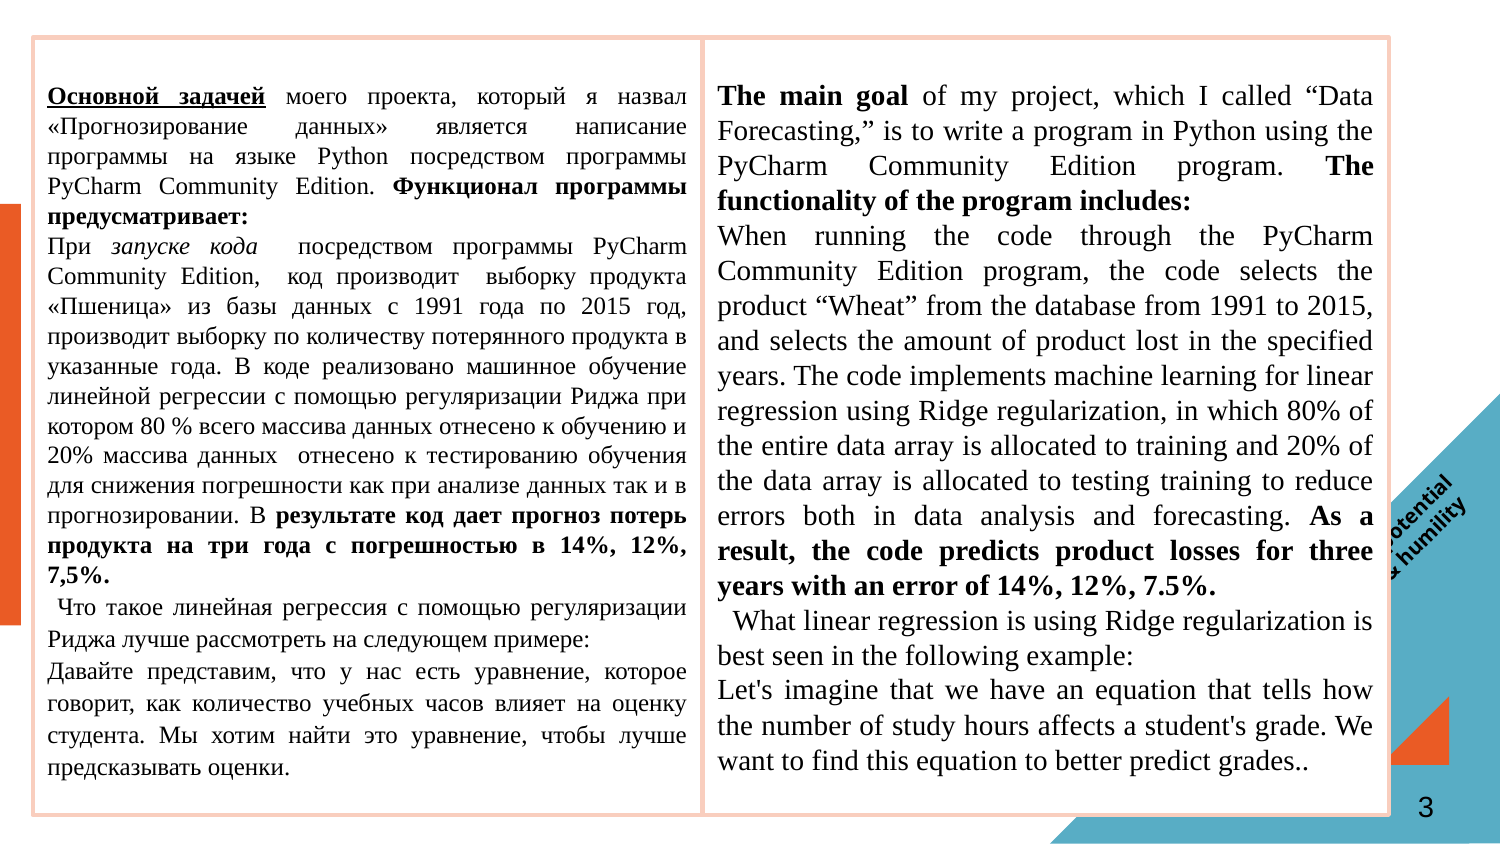

Основной задачей моего проекта, который я назвал «Прогнозирование данных» является написание программы на языке Python посредством программы PyCharm Community Edition. Функционал программы предусматривает:
При запуске кода посредством программы PyCharm Community Edition, код производит выборку продукта «Пшеница» из базы данных с 1991 года по 2015 год, производит выборку по количеству потерянного продукта в указанные года. В коде реализовано машинное обучение линейной регрессии с помощью регуляризации Риджа при котором 80 % всего массива данных отнесено к обучению и 20% массива данных отнесено к тестированию обучения для снижения погрешности как при анализе данных так и в прогнозировании. В результате код дает прогноз потерь продукта на три года с погрешностью в 14%, 12%, 7,5%.
 Что такое линейная регрессия с помощью регуляризации Риджа лучше рассмотреть на следующем примере:
Давайте представим, что у нас есть уравнение, которое говорит, как количество учебных часов влияет на оценку студента. Мы хотим найти это уравнение, чтобы лучше предсказывать оценки.
The main goal of my project, which I called “Data Forecasting,” is to write a program in Python using the PyCharm Community Edition program. The functionality of the program includes:
When running the code through the PyCharm Community Edition program, the code selects the product “Wheat” from the database from 1991 to 2015, and selects the amount of product lost in the specified years. The code implements machine learning for linear regression using Ridge regularization, in which 80% of the entire data array is allocated to training and 20% of the data array is allocated to testing training to reduce errors both in data analysis and forecasting. As a result, the code predicts product losses for three years with an error of 14%, 12%, 7.5%.
 What linear regression is using Ridge regularization is best seen in the following example:
Let's imagine that we have an equation that tells how the number of study hours affects a student's grade. We want to find this equation to better predict grades..